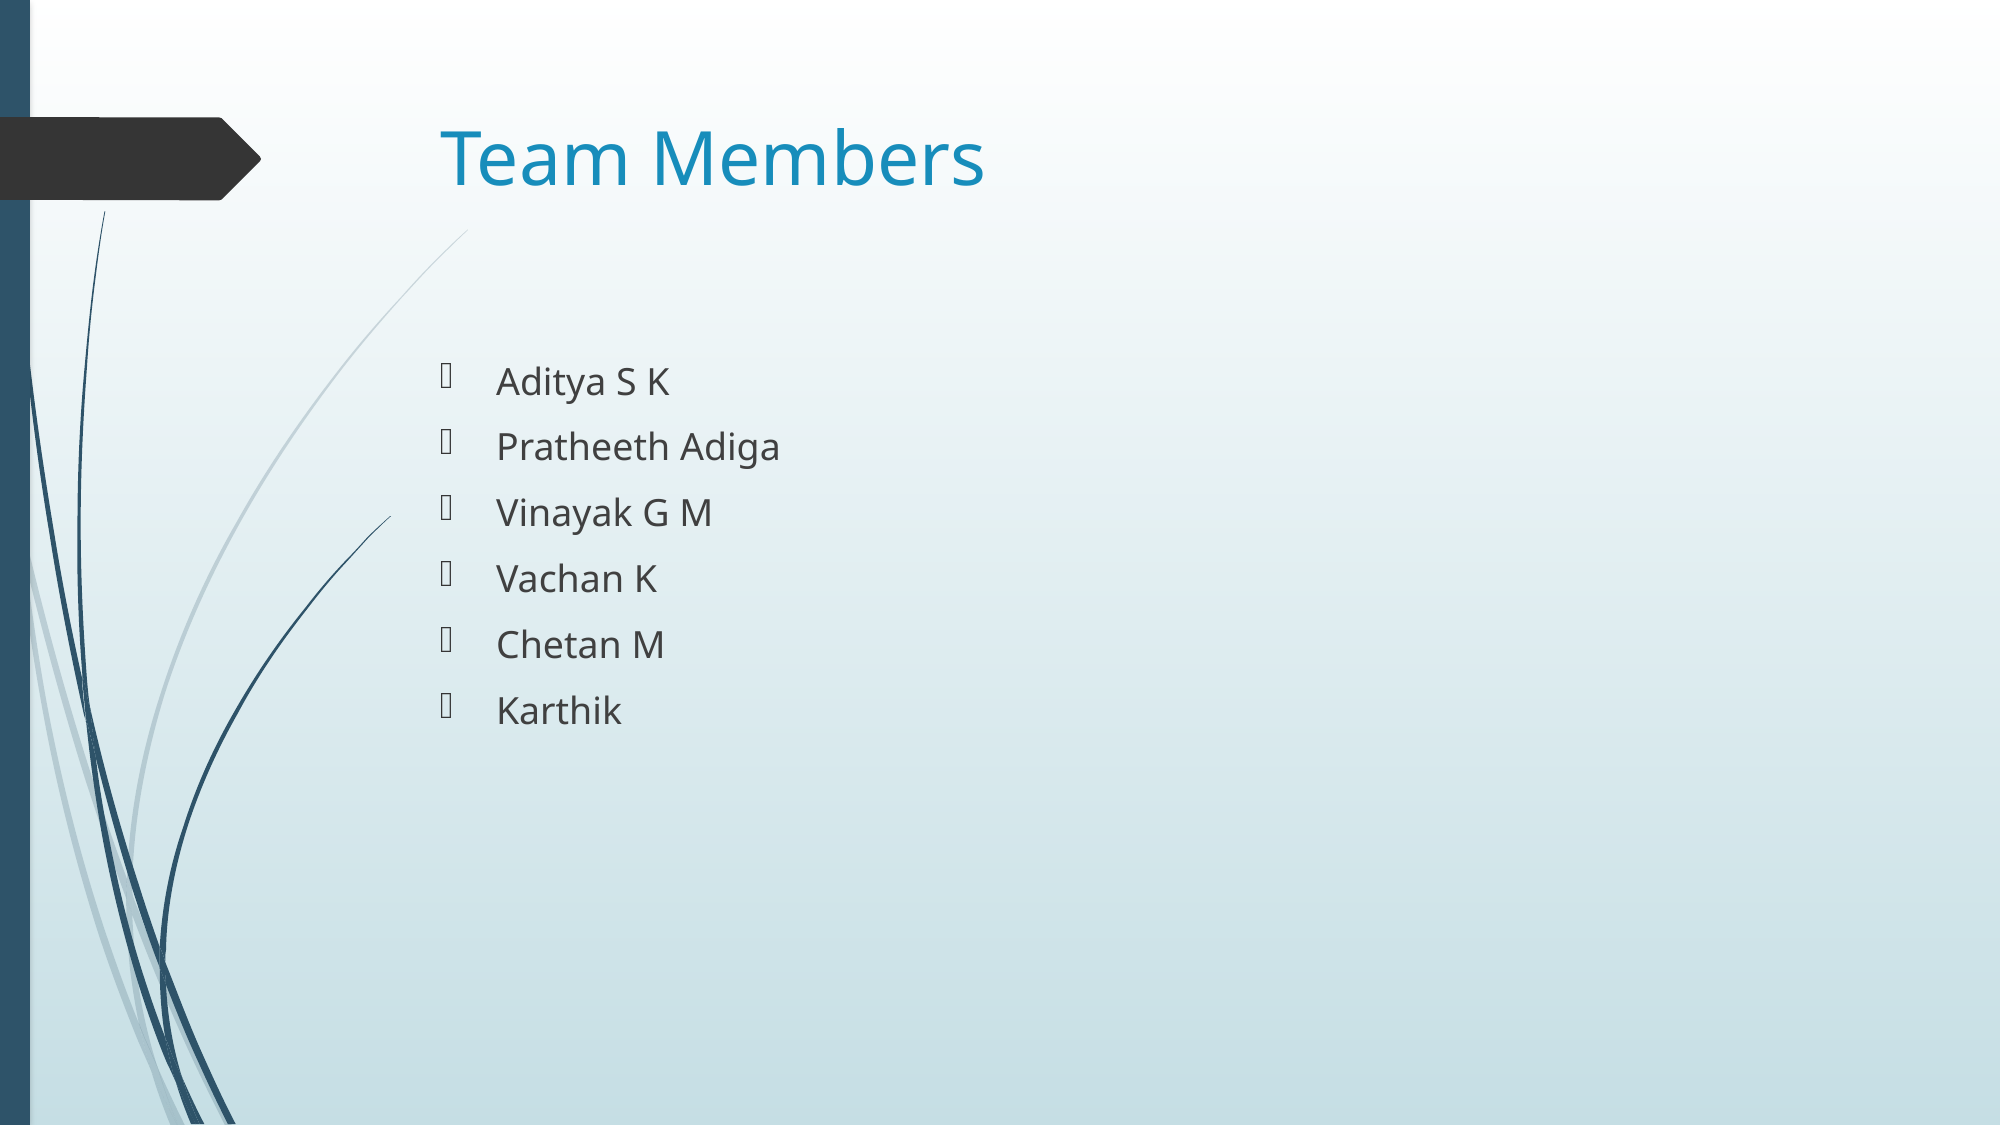

# Team Members
Aditya S K
Pratheeth Adiga
Vinayak G M
Vachan K
Chetan M
Karthik